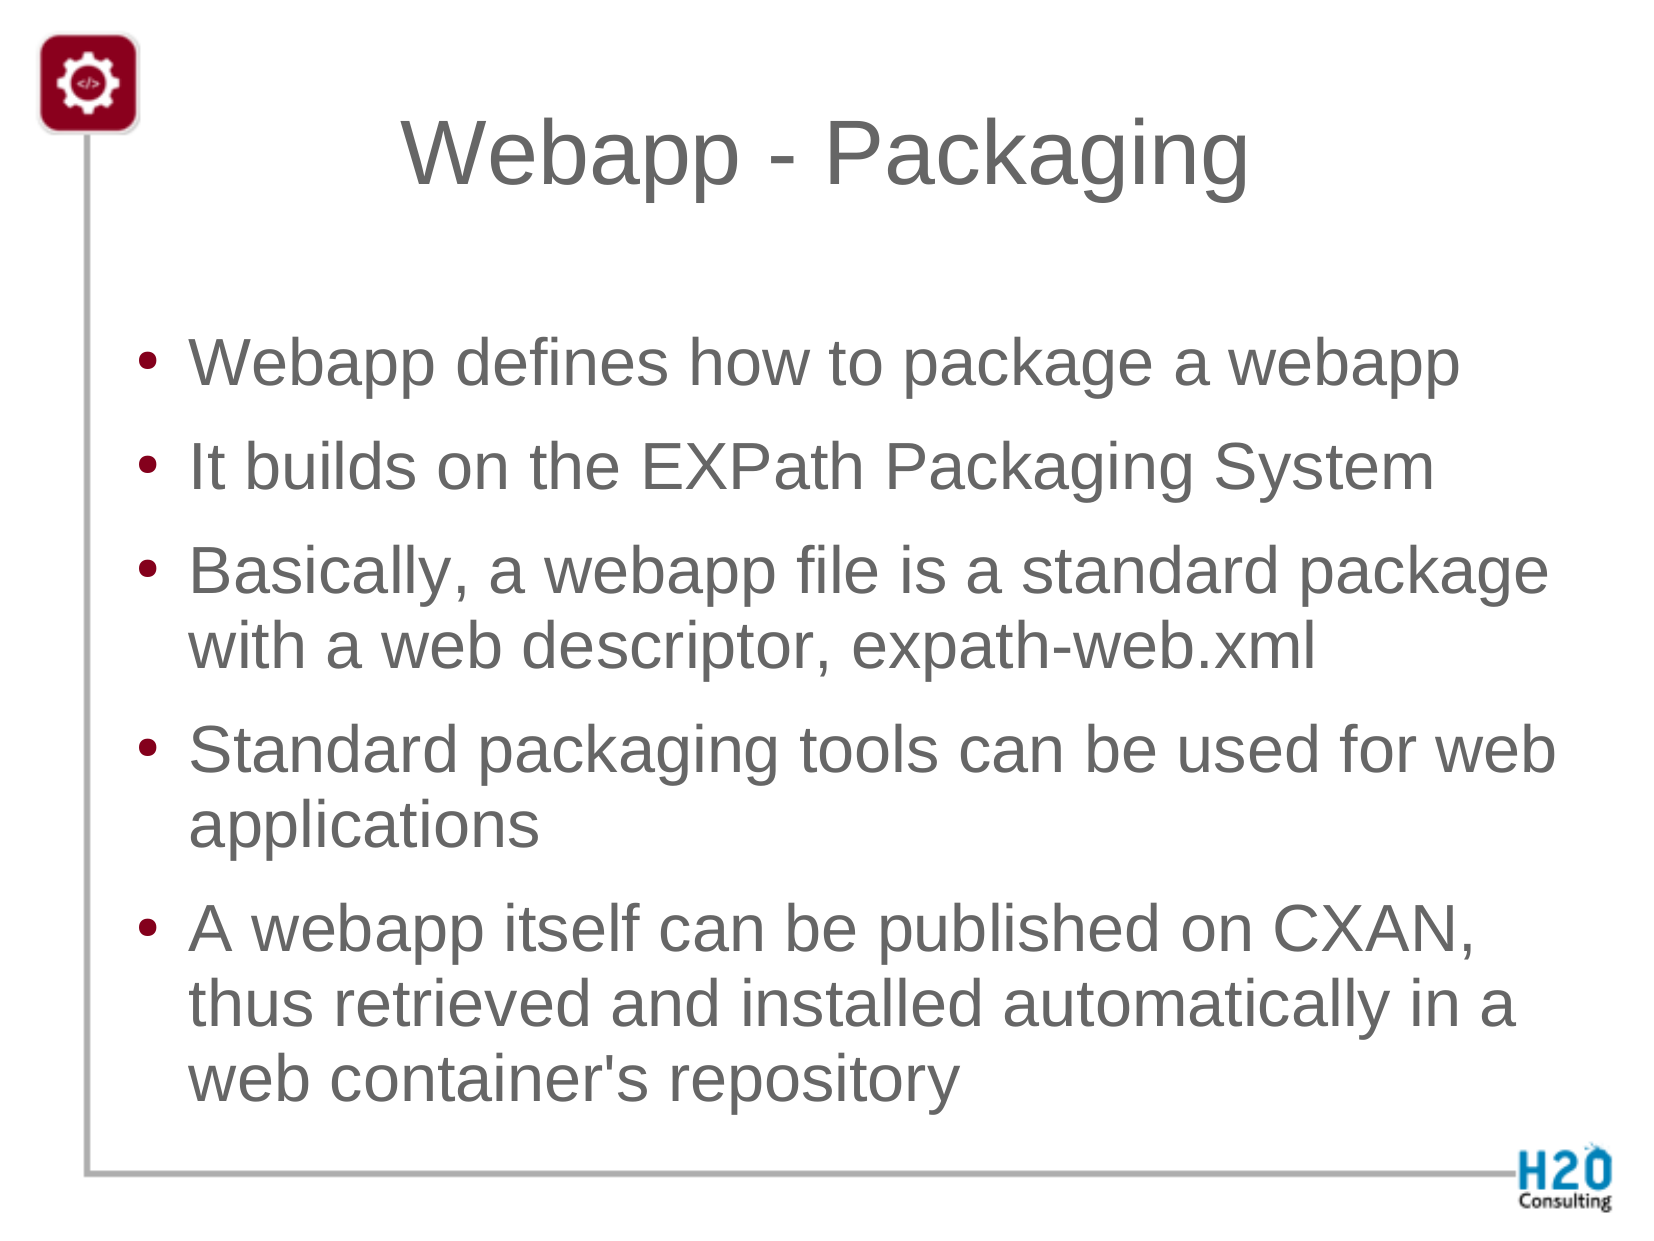

# Webapp - Packaging
Webapp defines how to package a webapp
It builds on the EXPath Packaging System
Basically, a webapp file is a standard package with a web descriptor, expath-web.xml
Standard packaging tools can be used for web applications
A webapp itself can be published on CXAN, thus retrieved and installed automatically in a web container's repository